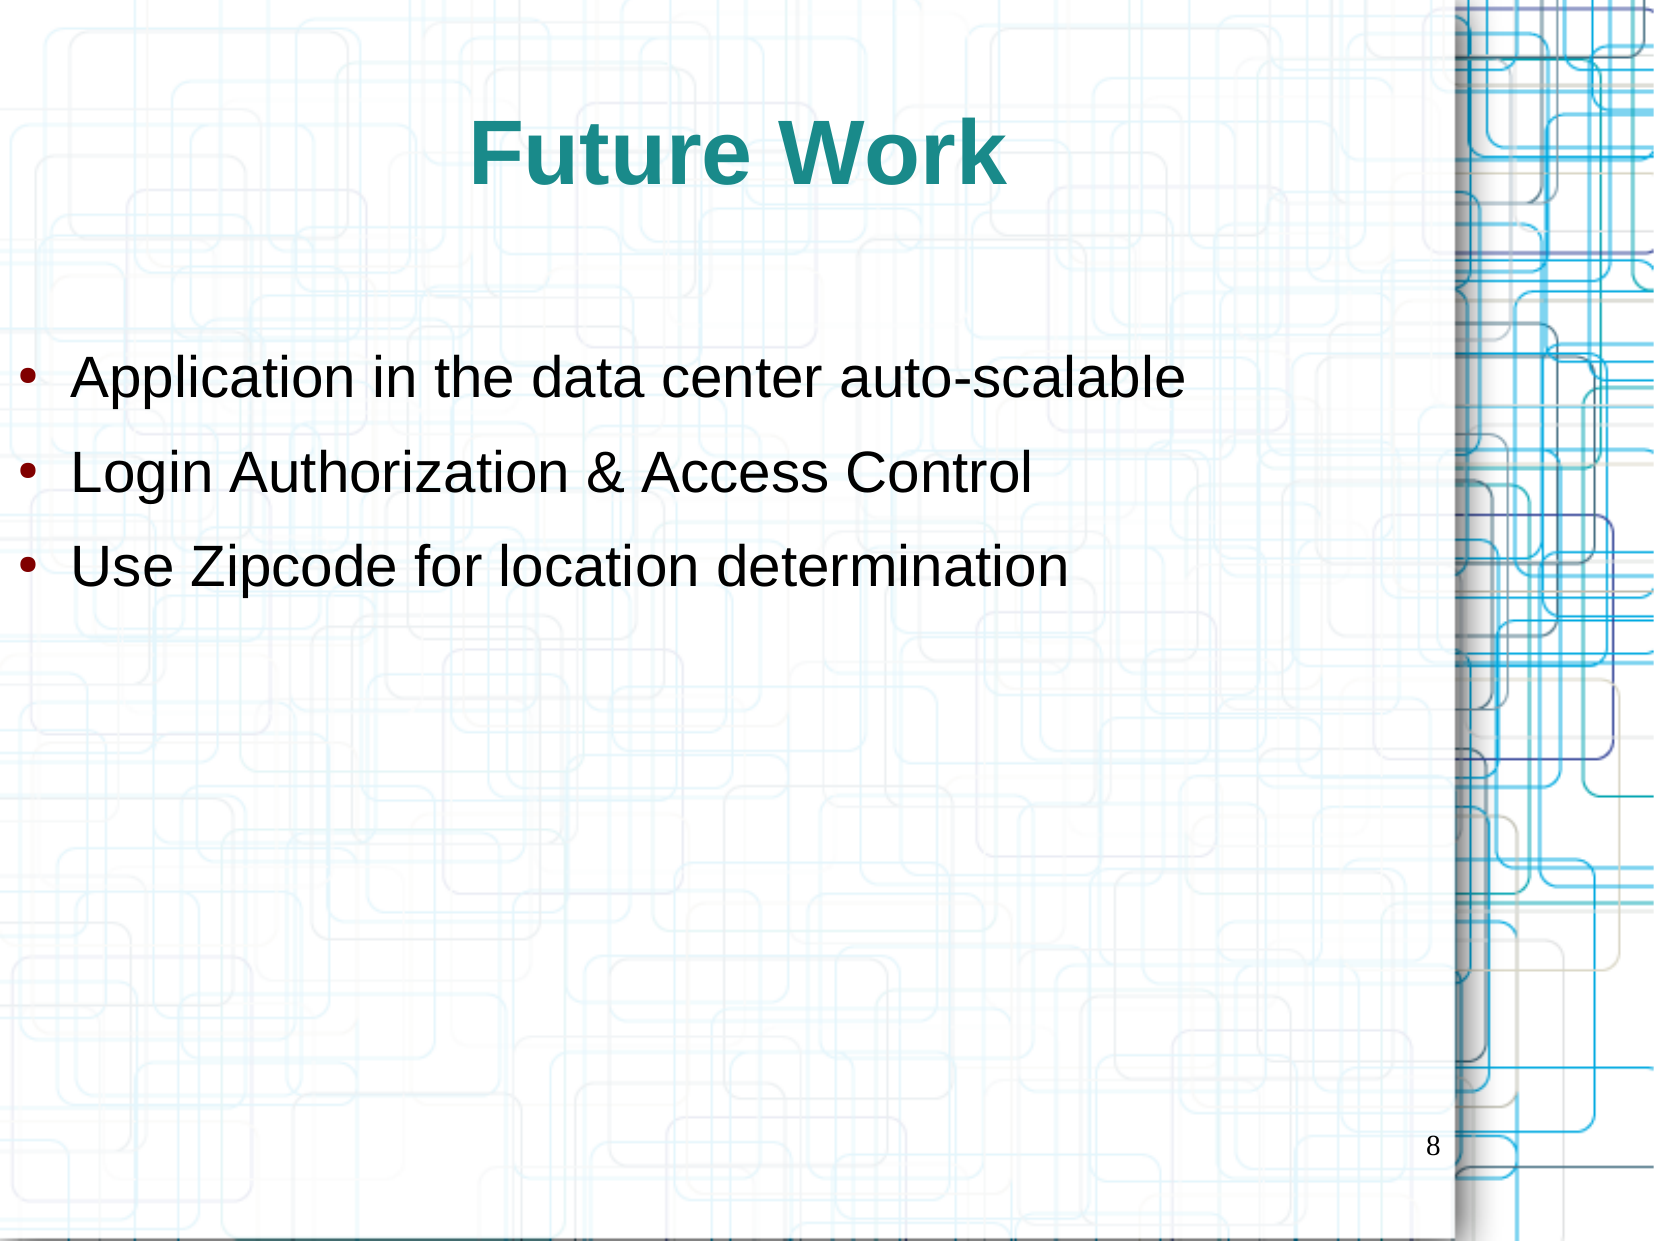

# Future Work
Application in the data center auto-scalable
Login Authorization & Access Control
Use Zipcode for location determination
8